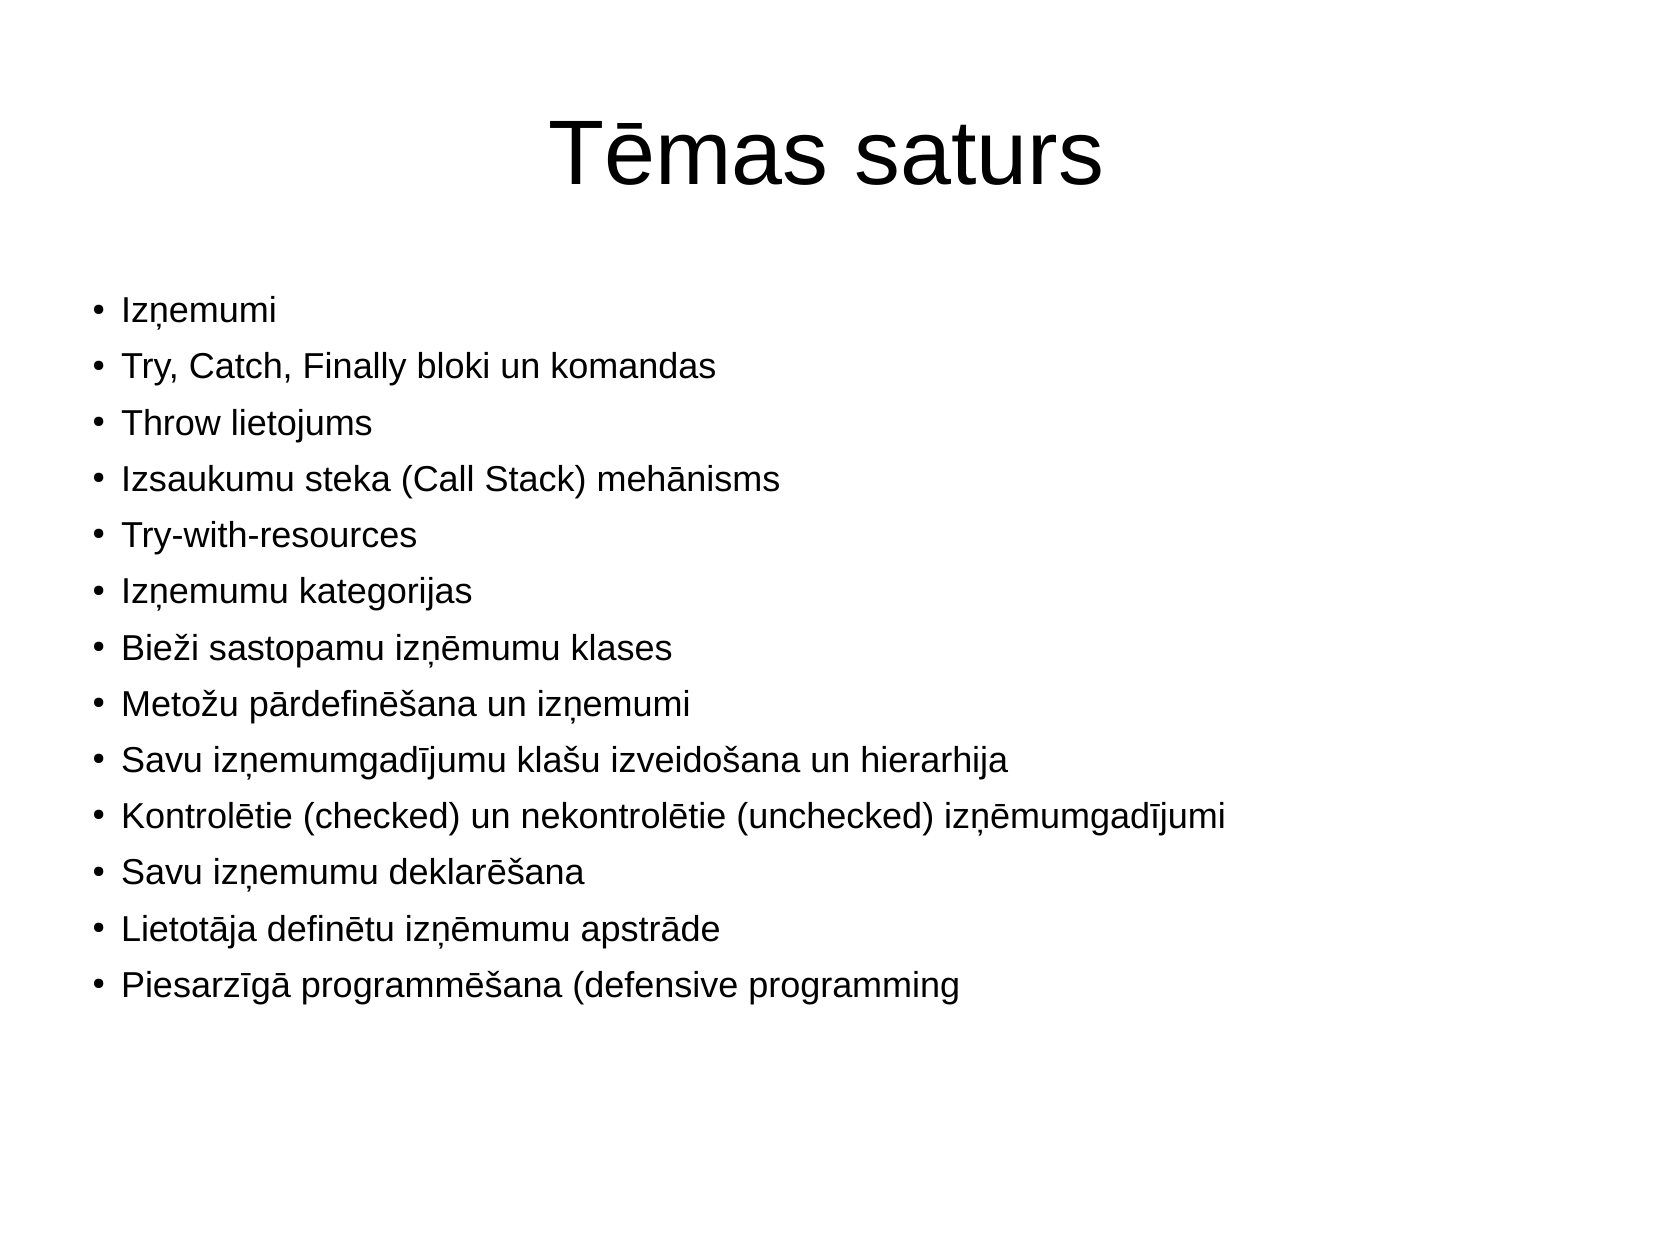

# Tēmas saturs
Izņemumi
Try, Catch, Finally bloki un komandas
Throw lietojums
Izsaukumu steka (Call Stack) mehānisms
Try-with-resources
Izņemumu kategorijas
Bieži sastopamu izņēmumu klases
Metožu pārdefinēšana un izņemumi
Savu izņemumgadījumu klašu izveidošana un hierarhija
Kontrolētie (checked) un nekontrolētie (unchecked) izņēmumgadījumi
Savu izņemumu deklarēšana
Lietotāja definētu izņēmumu apstrāde
Piesarzīgā programmēšana (defensive programming